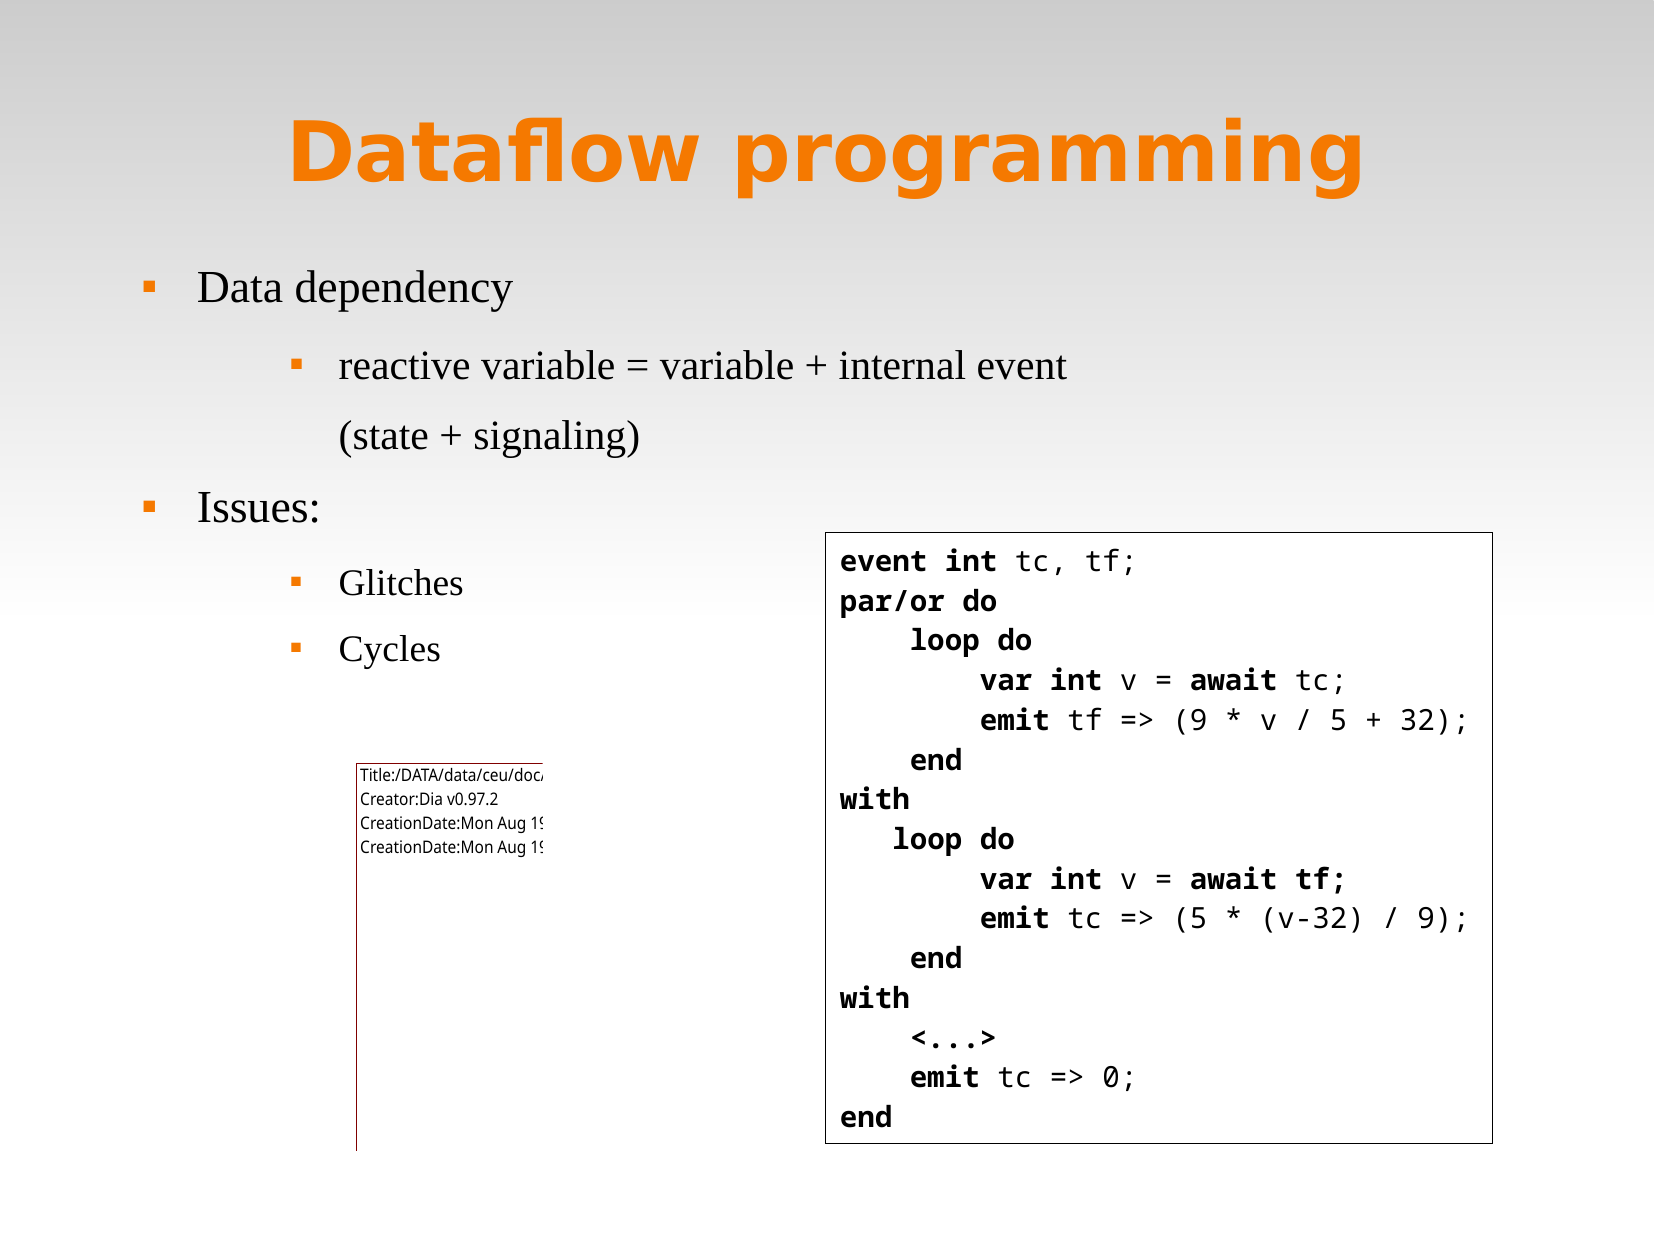

# Dataflow programming
Data dependency
reactive variable = variable + internal event
(state + signaling)
Issues:
Glitches
Cycles
event int tc, tf;
par/or do
 loop do
 var int v = await tc;
 emit tf => (9 * v / 5 + 32);
 end
with
 loop do
 var int v = await tf;
 emit tc => (5 * (v-32) / 9);
 end
with
 <...>
 emit tc => 0;
end